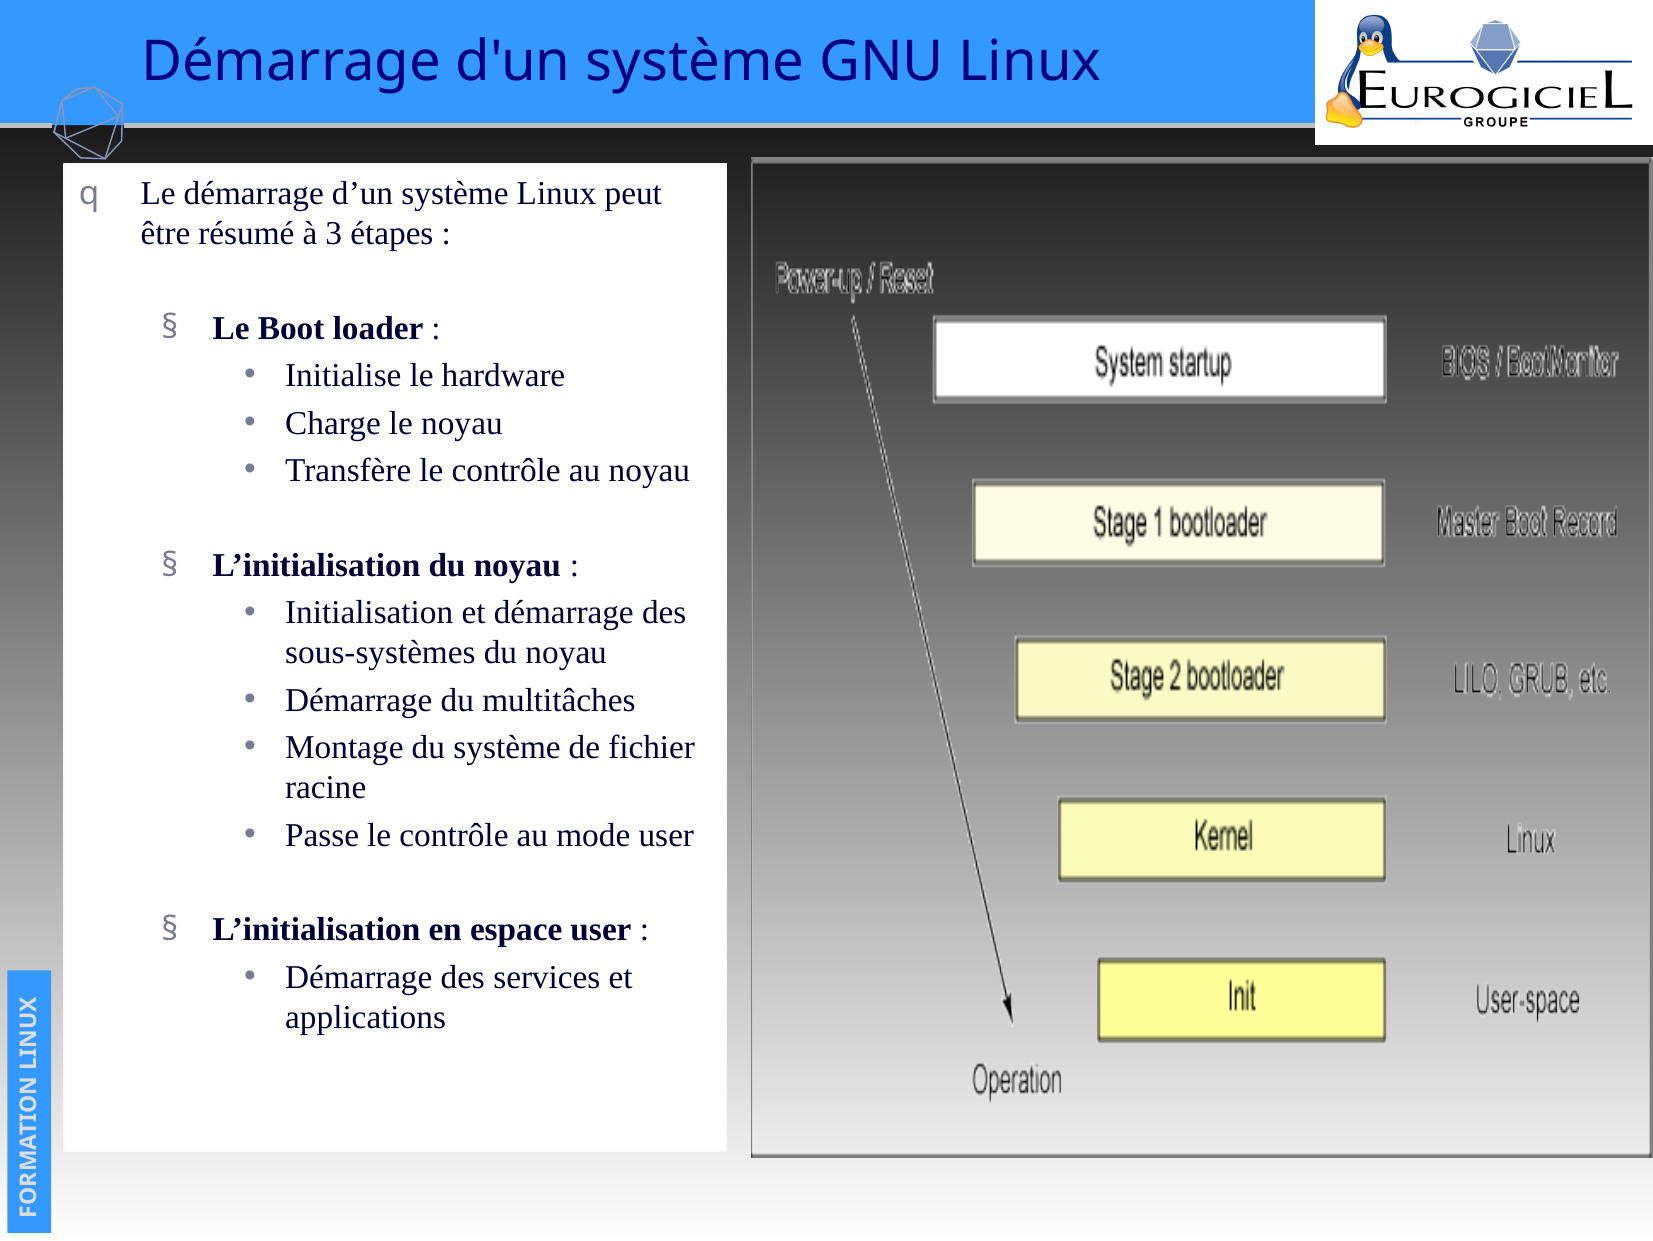

# Démarrage d'un système GNU Linux
Le démarrage d’un système Linux peut être résumé à 3 étapes :
Le Boot loader :
Initialise le hardware
Charge le noyau
Transfère le contrôle au noyau
L’initialisation du noyau :
Initialisation et démarrage des
sous-systèmes du noyau
Démarrage du multitâches
Montage du système de fichier racine
Passe le contrôle au mode user
L’initialisation en espace user :
Démarrage des services et applications